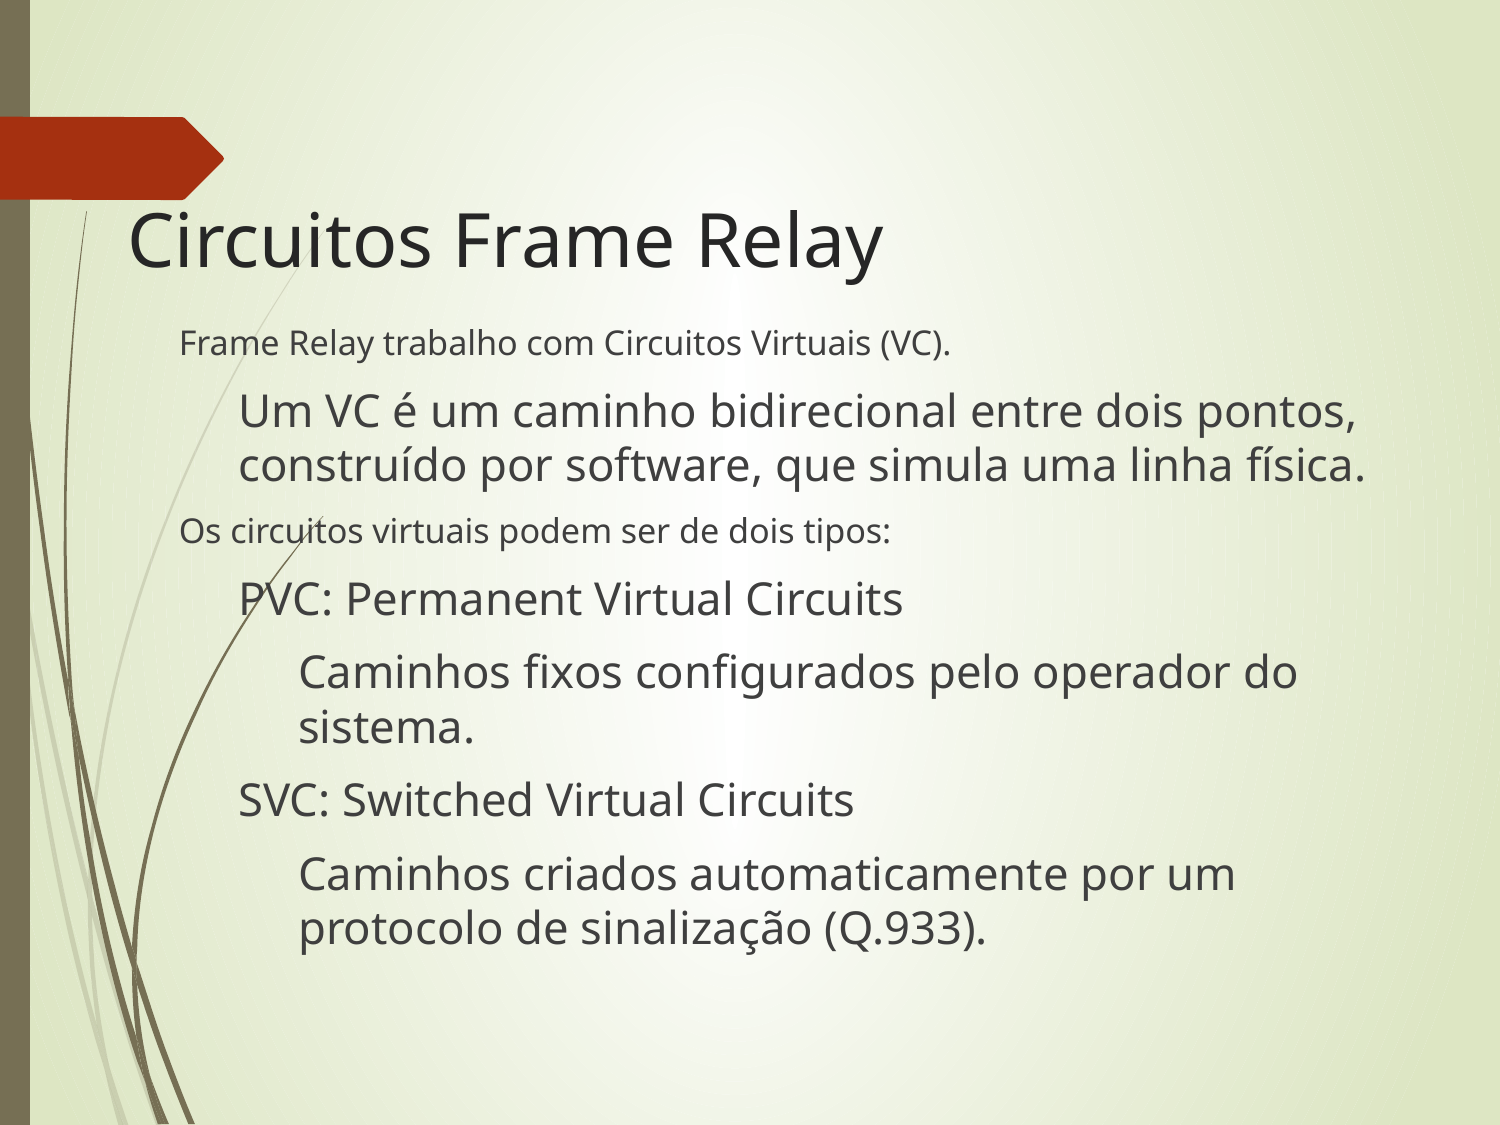

# Circuitos Frame Relay
Frame Relay trabalho com Circuitos Virtuais (VC).
Um VC é um caminho bidirecional entre dois pontos, construído por software, que simula uma linha física.
Os circuitos virtuais podem ser de dois tipos:
PVC: Permanent Virtual Circuits
Caminhos fixos configurados pelo operador do sistema.
SVC: Switched Virtual Circuits
Caminhos criados automaticamente por um protocolo de sinalização (Q.933).